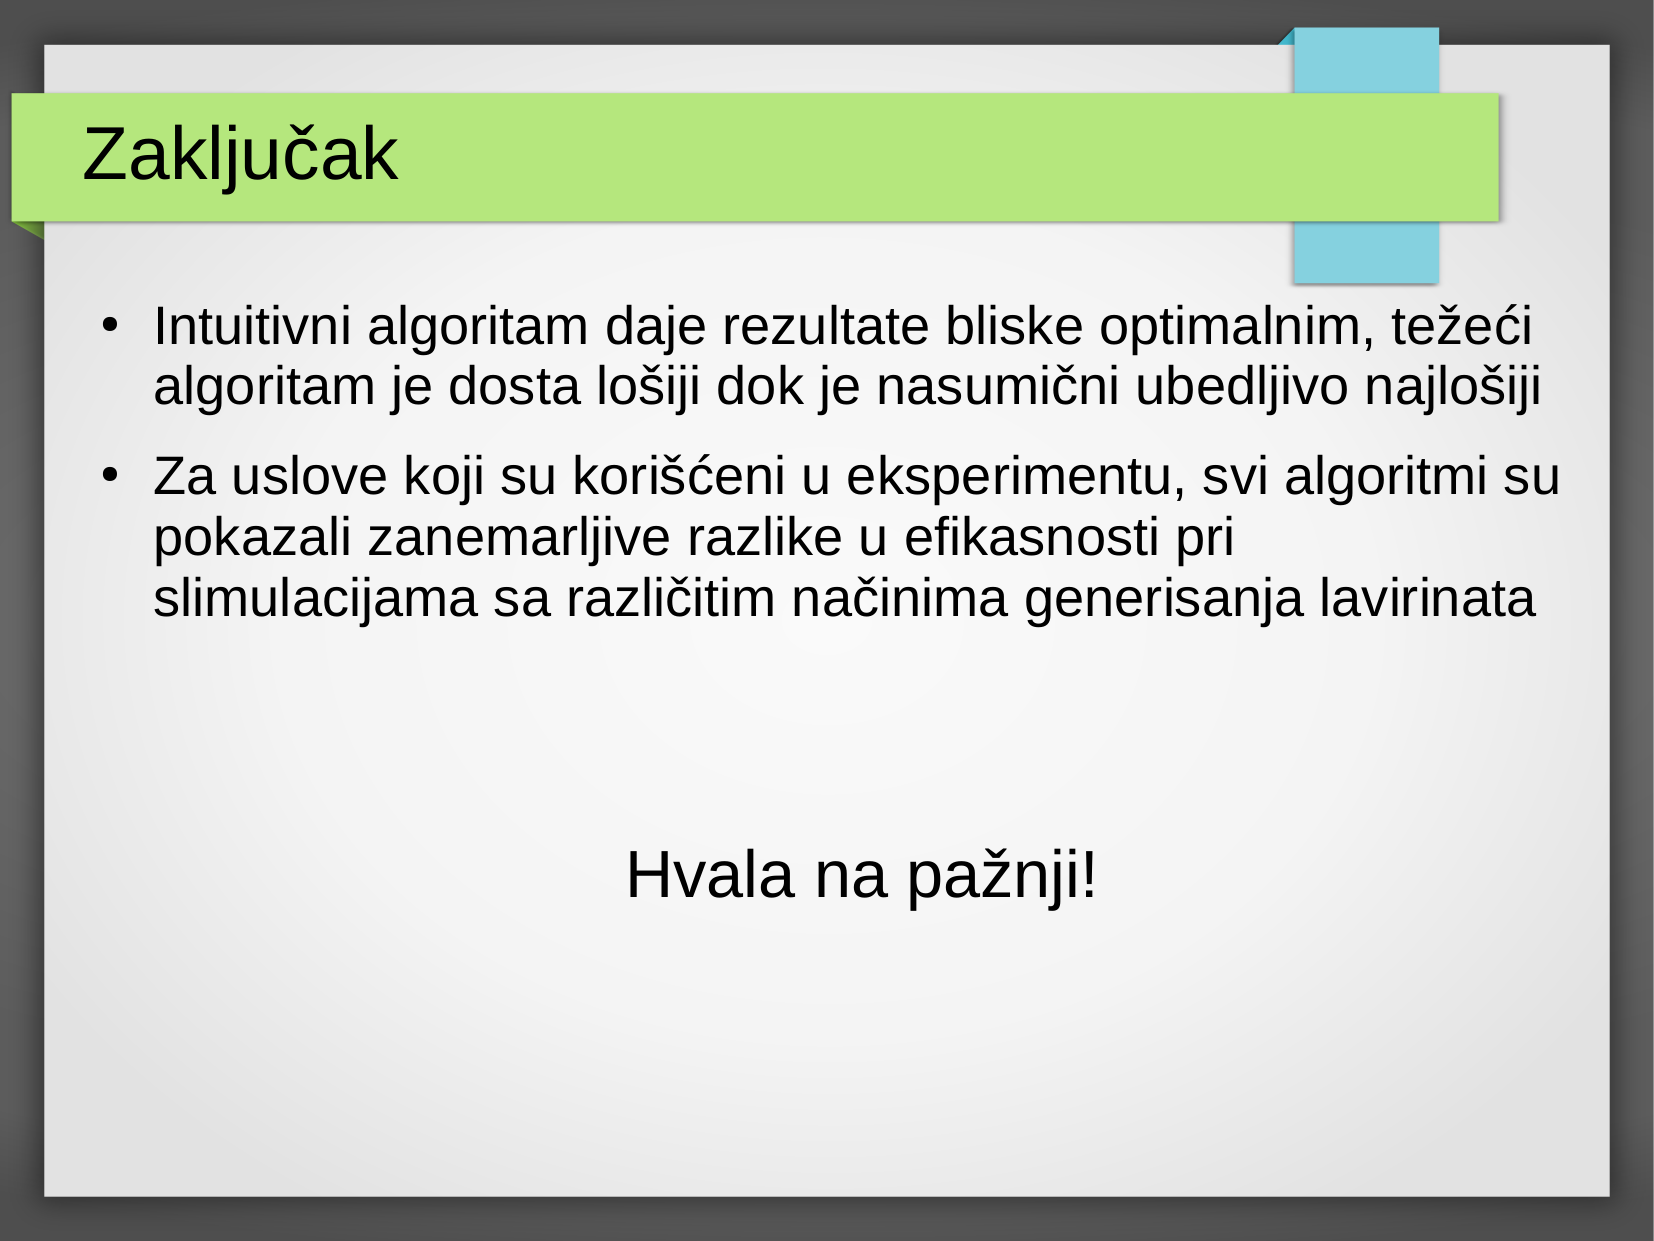

# Zaključak
Intuitivni algoritam daje rezultate bliske optimalnim, težeći algoritam je dosta lošiji dok je nasumični ubedljivo najlošiji
Za uslove koji su korišćeni u eksperimentu, svi algoritmi su pokazali zanemarljive razlike u efikasnosti pri slimulacijama sa različitim načinima generisanja lavirinata
Hvala na pažnji!